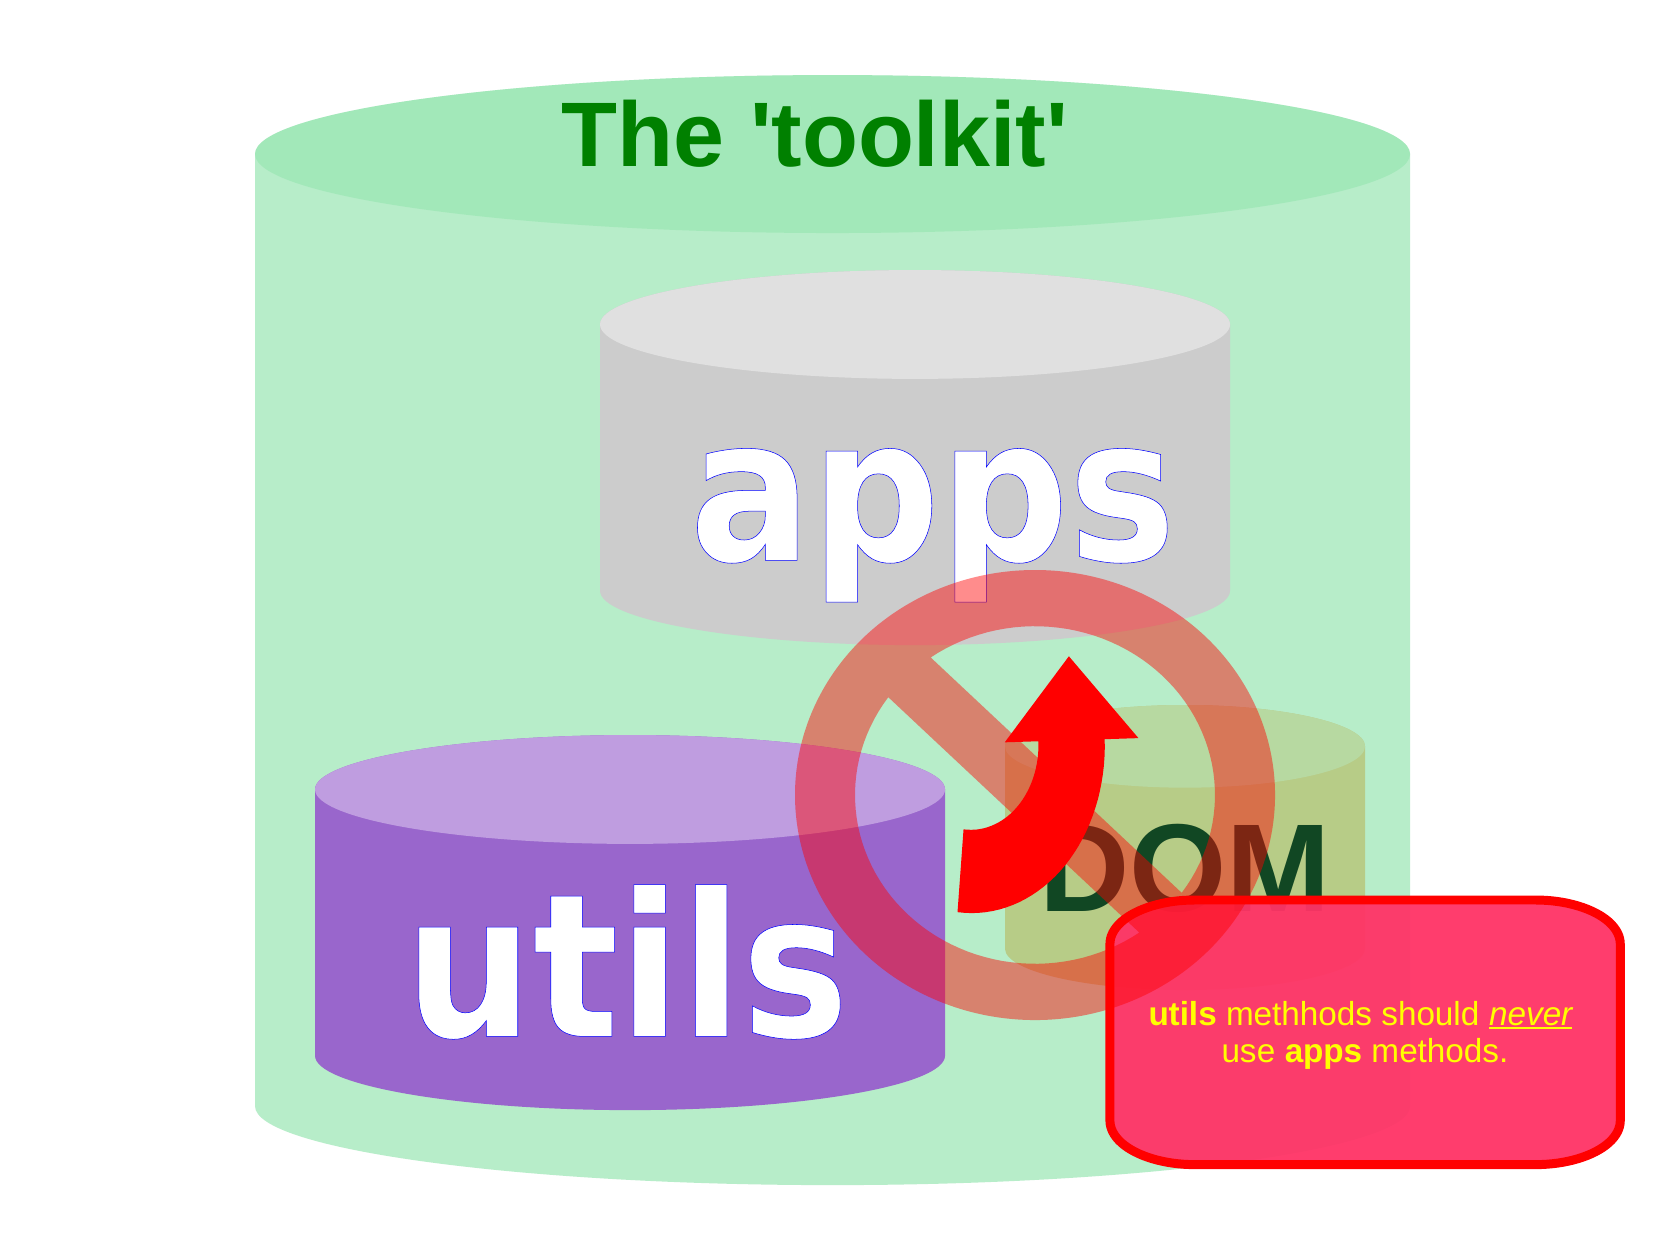

# The 'toolkit'
apps
DOM
utils
utils methhods should never
use apps methods.